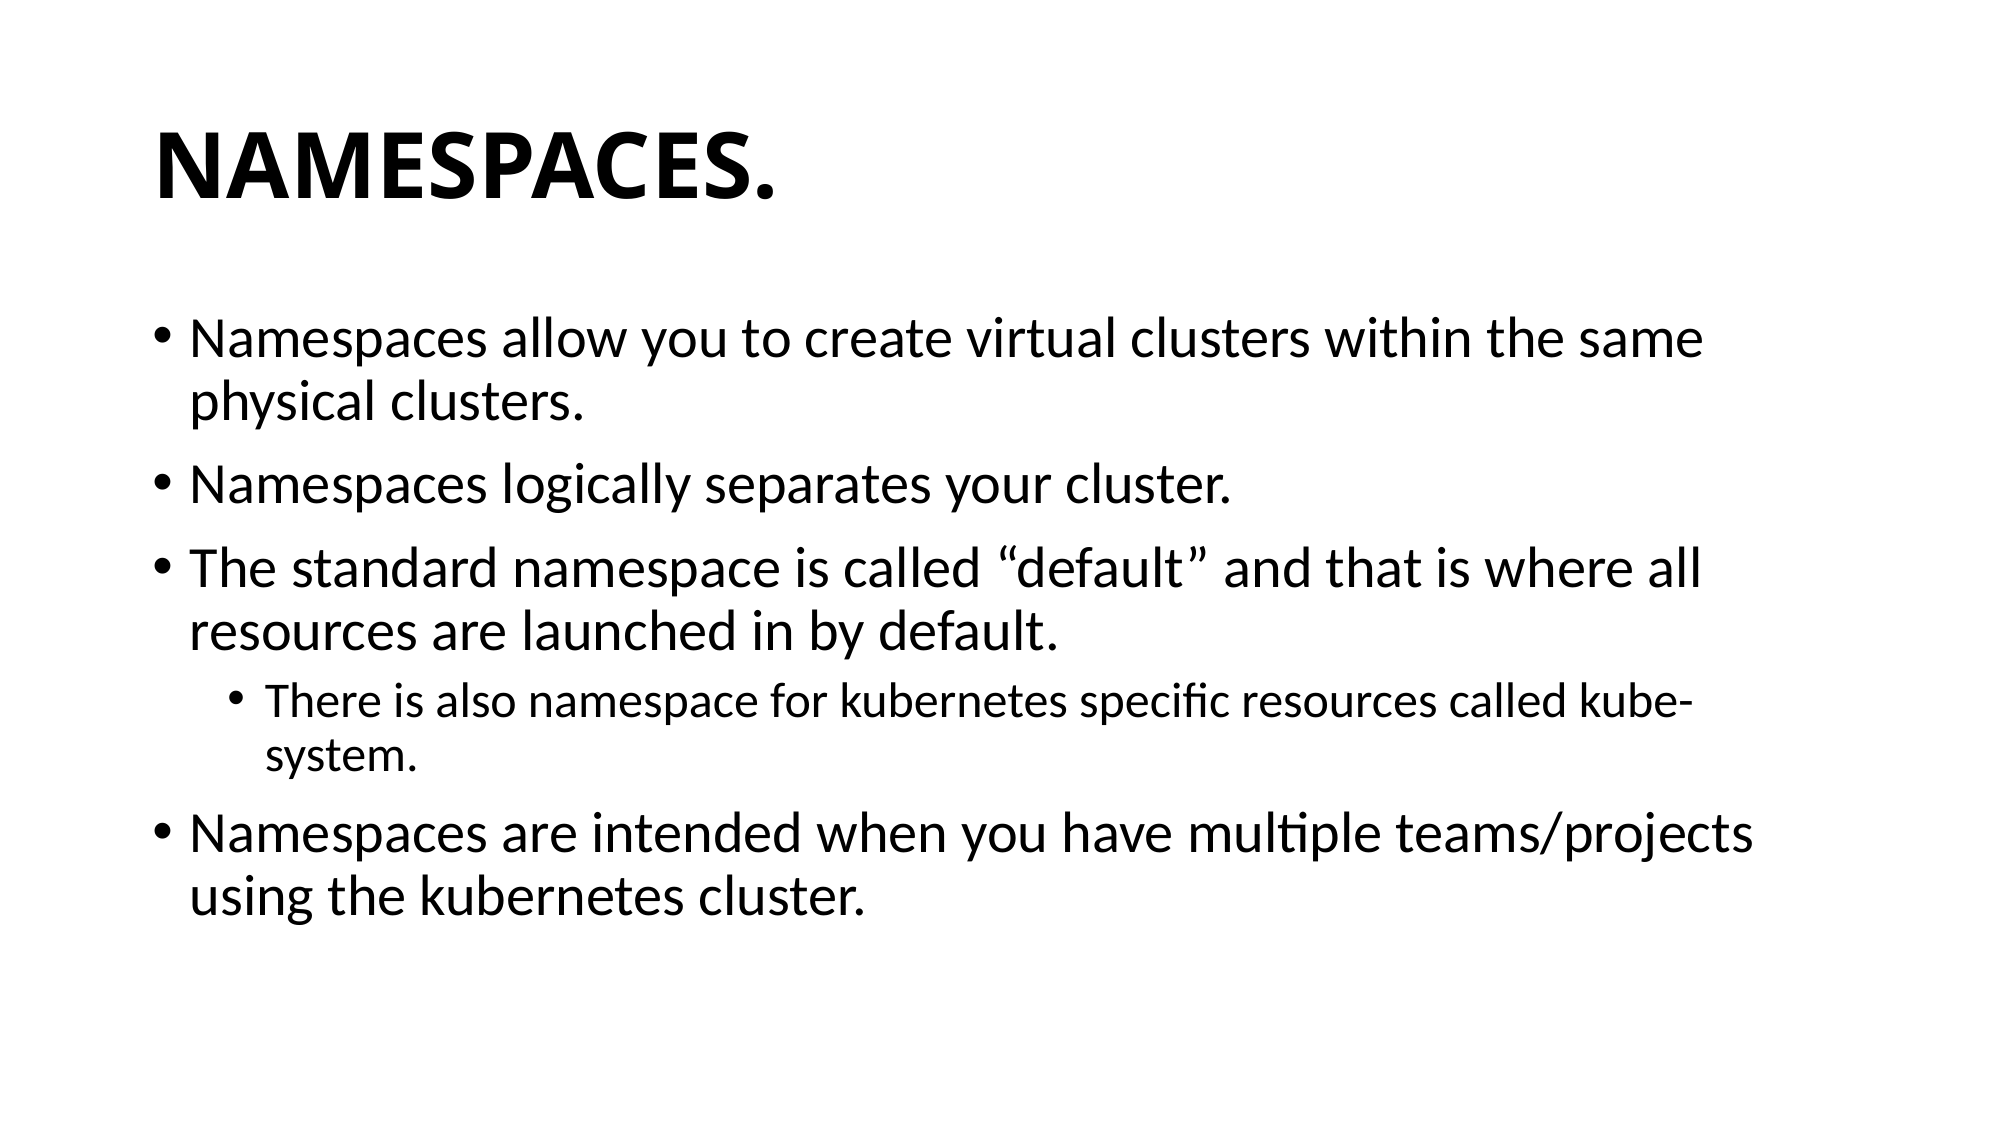

# NAMESPACES.
Namespaces allow you to create virtual clusters within the same physical clusters.
Namespaces logically separates your cluster.
The standard namespace is called “default” and that is where all resources are launched in by default.
There is also namespace for kubernetes specific resources called kube-system.
Namespaces are intended when you have multiple teams/projects using the kubernetes cluster.